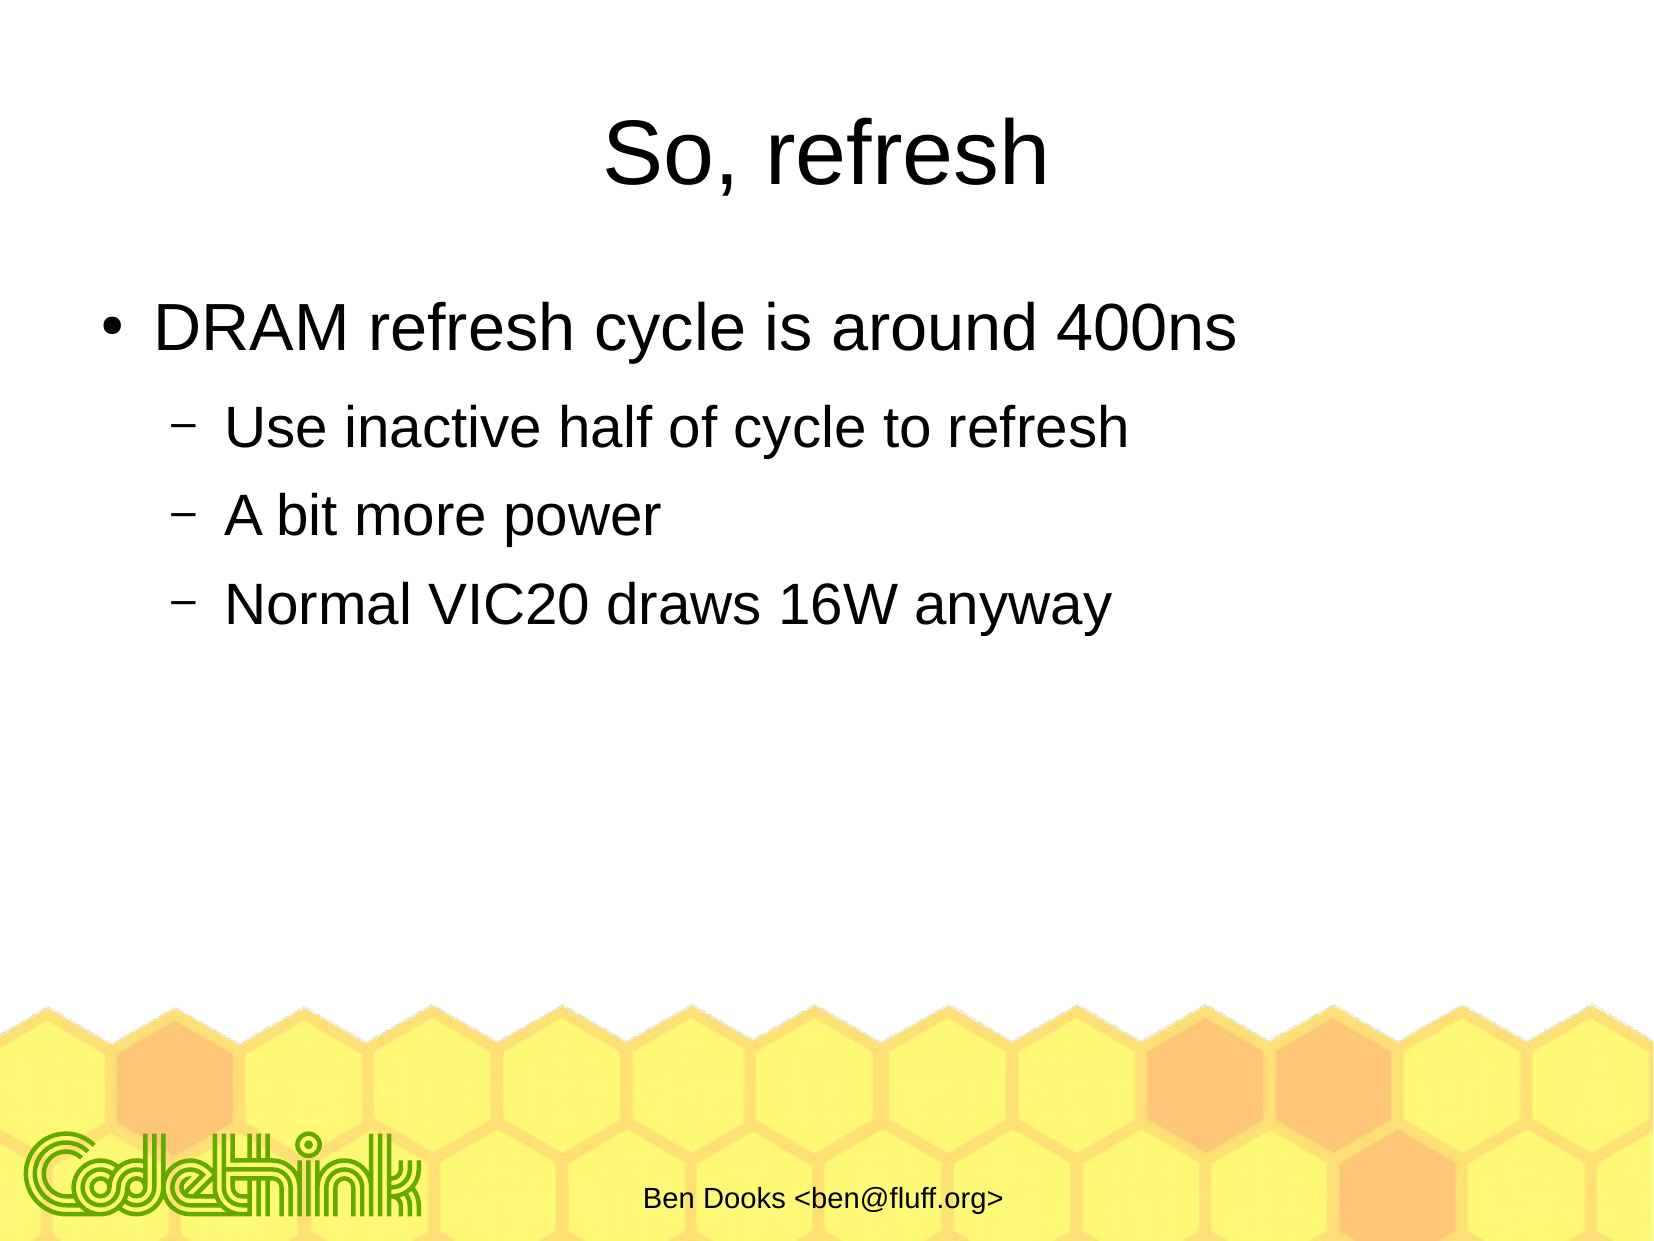

# So, refresh
DRAM refresh cycle is around 400ns
Use inactive half of cycle to refresh
A bit more power
Normal VIC20 draws 16W anyway